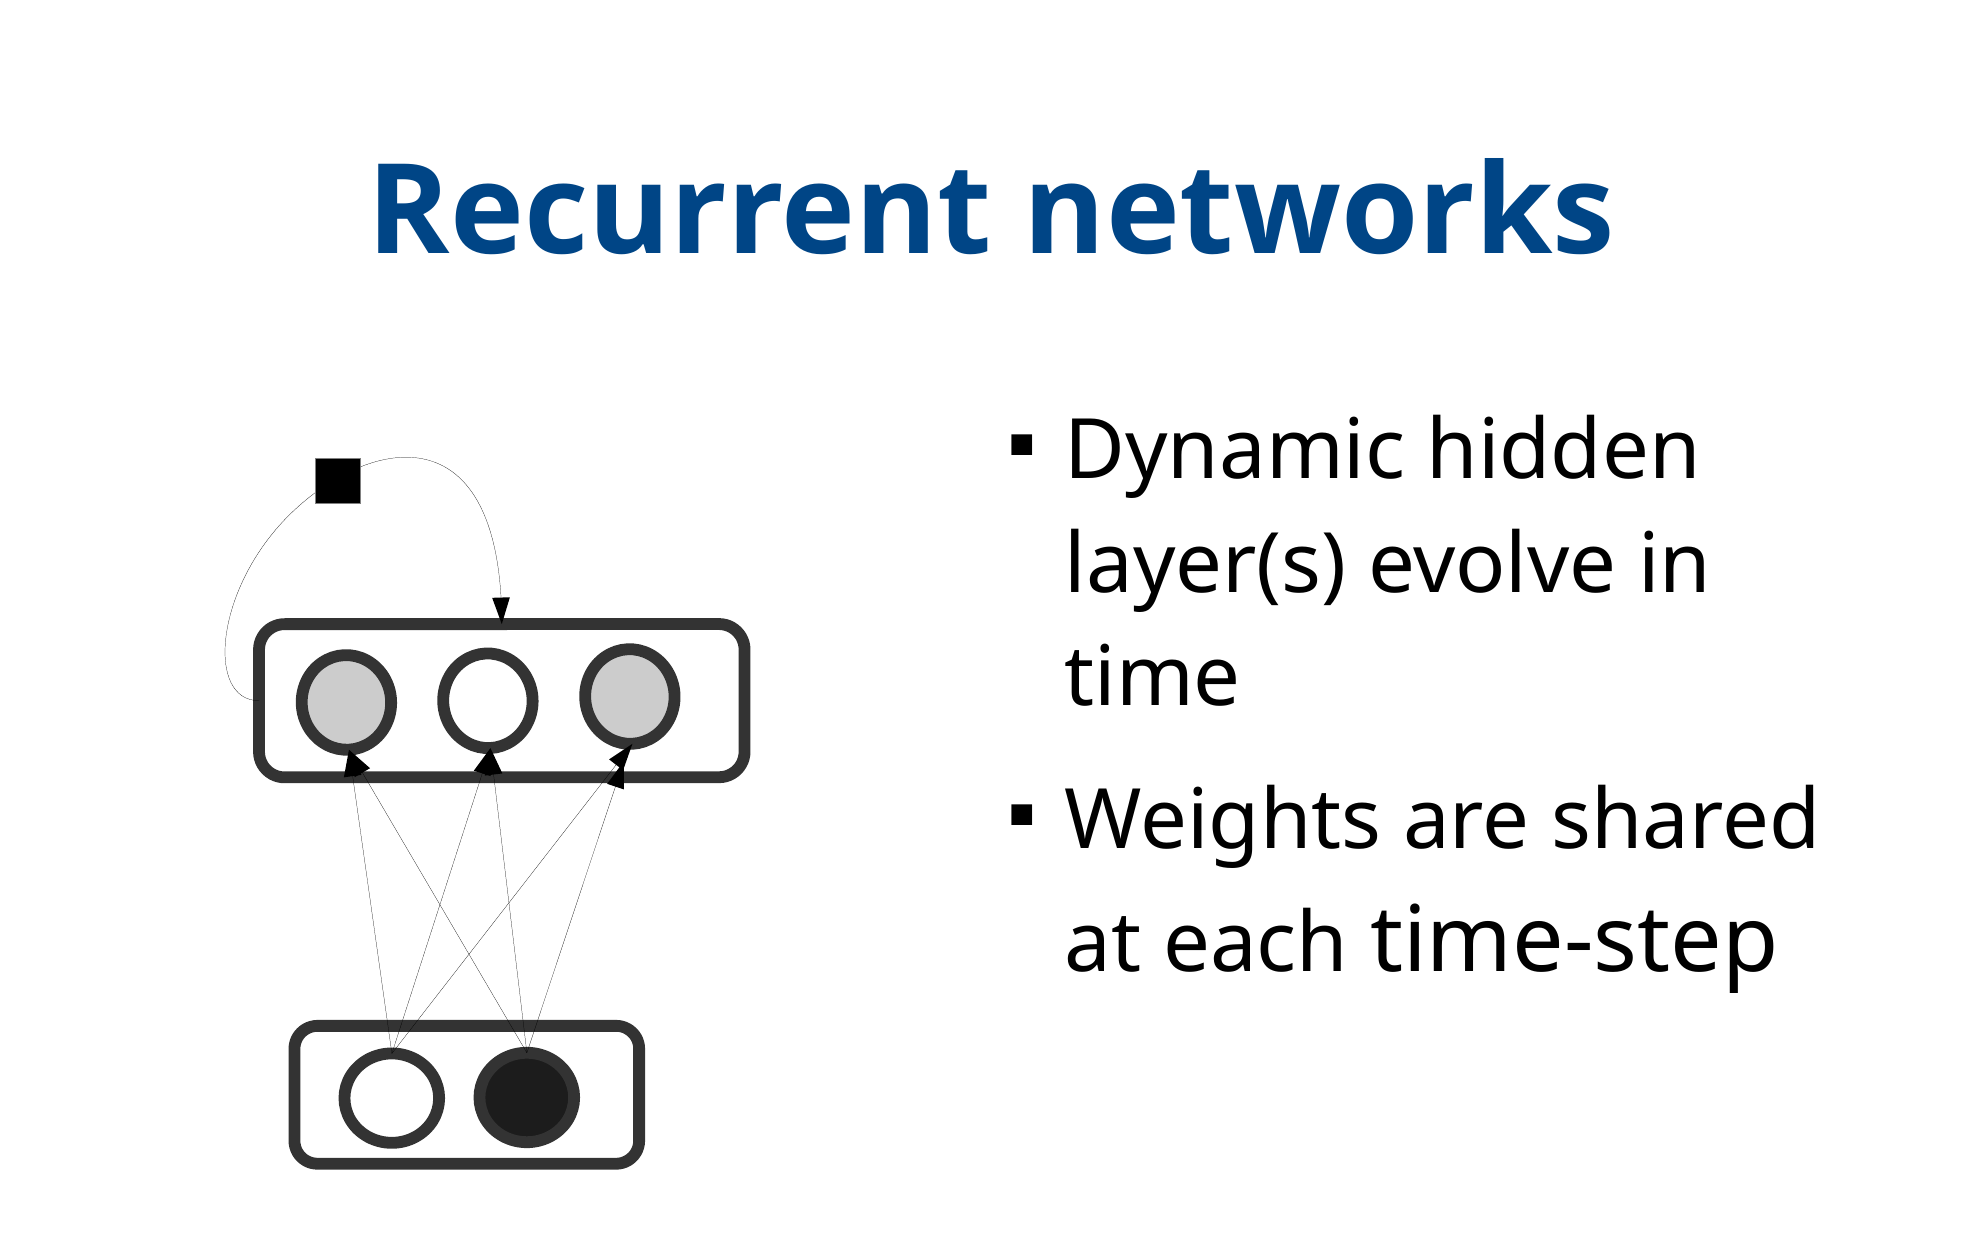

# Recurrent networks
Dynamic hidden layer(s) evolve in time
Weights are shared at each time-step